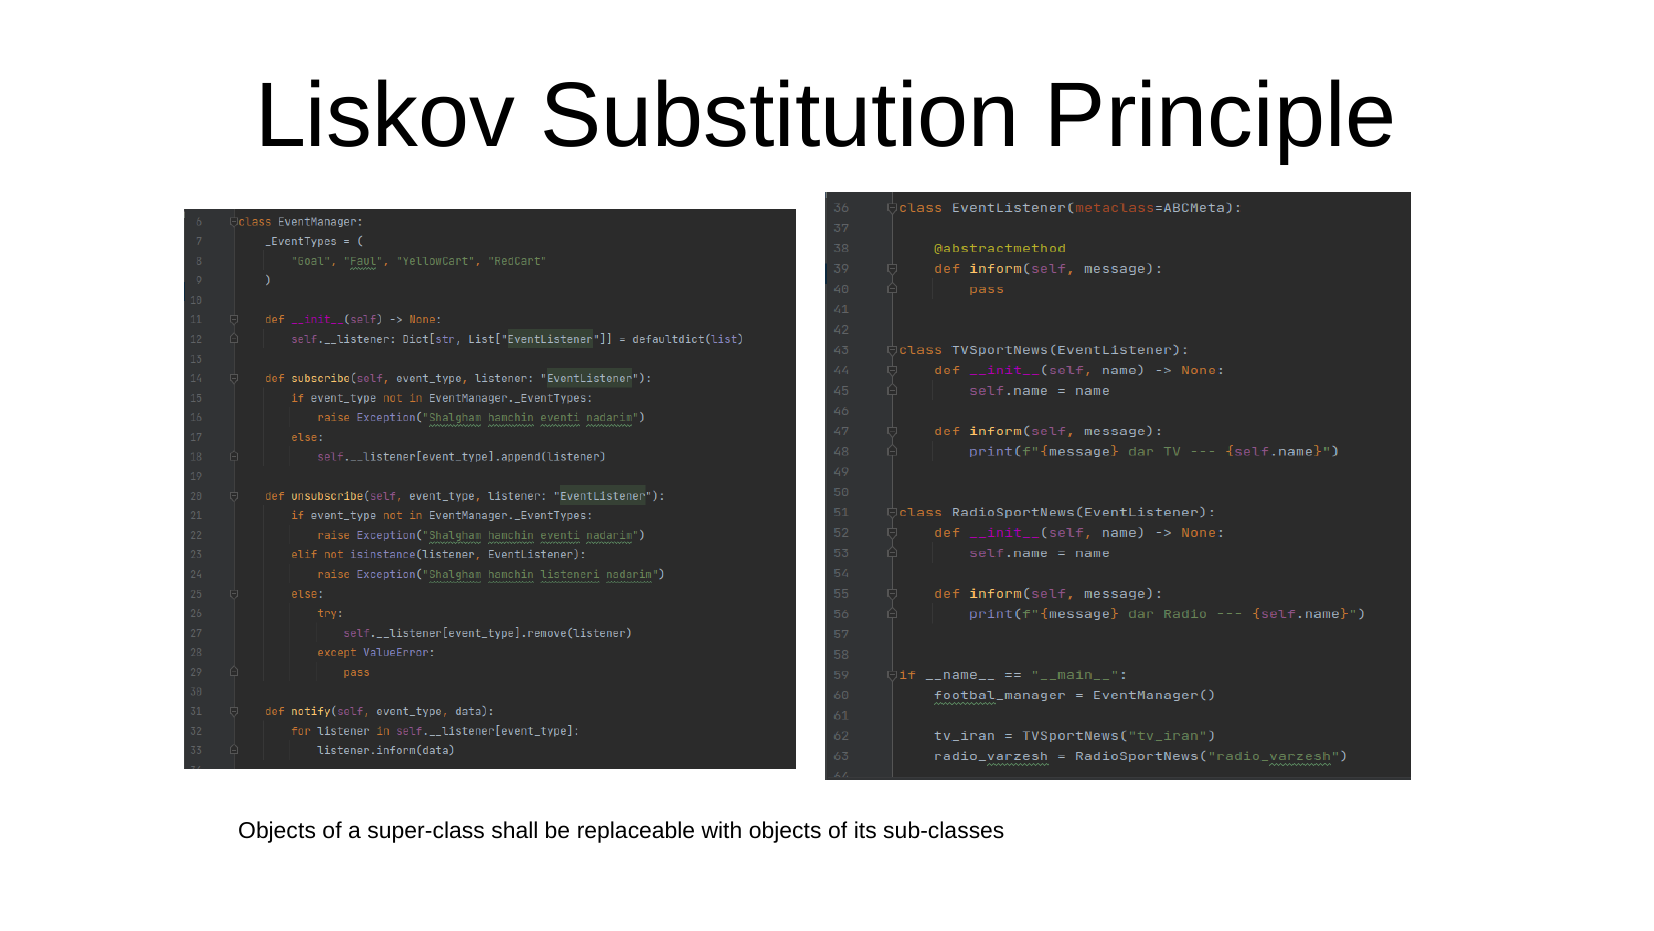

# Liskov Substitution Principle
Objects of a super-class shall be replaceable with objects of its sub-classes